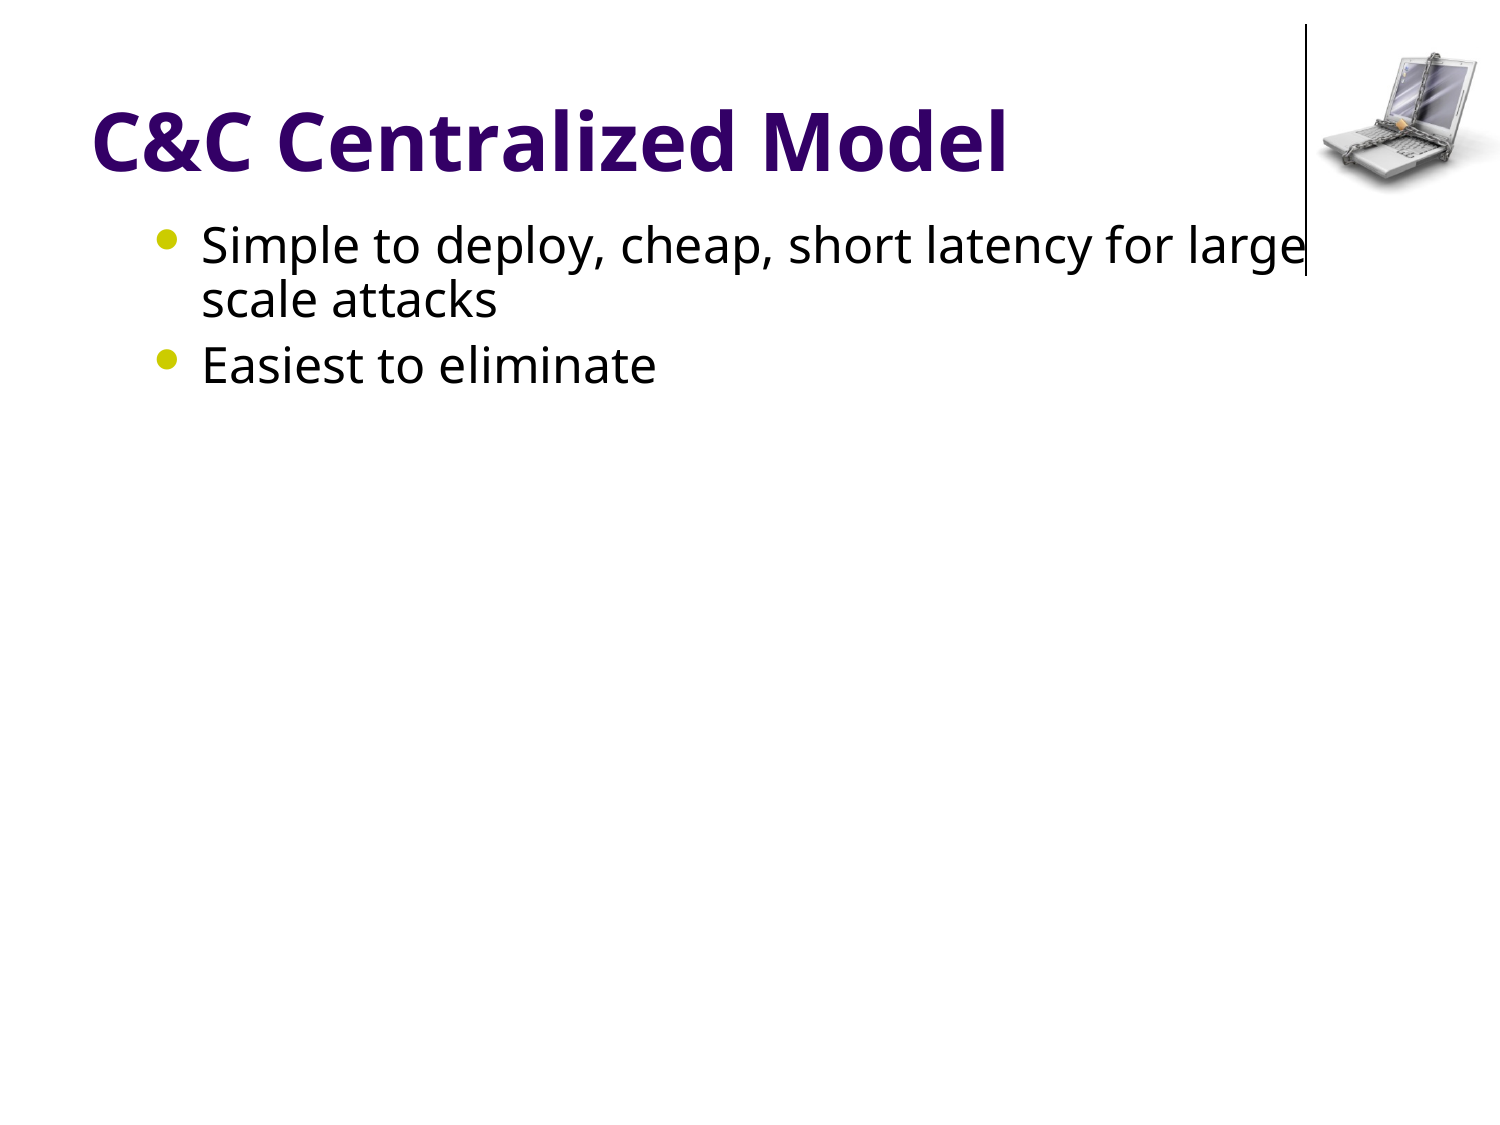

# C&C Centralized Model
Simple to deploy, cheap, short latency for large scale attacks
Easiest to eliminate